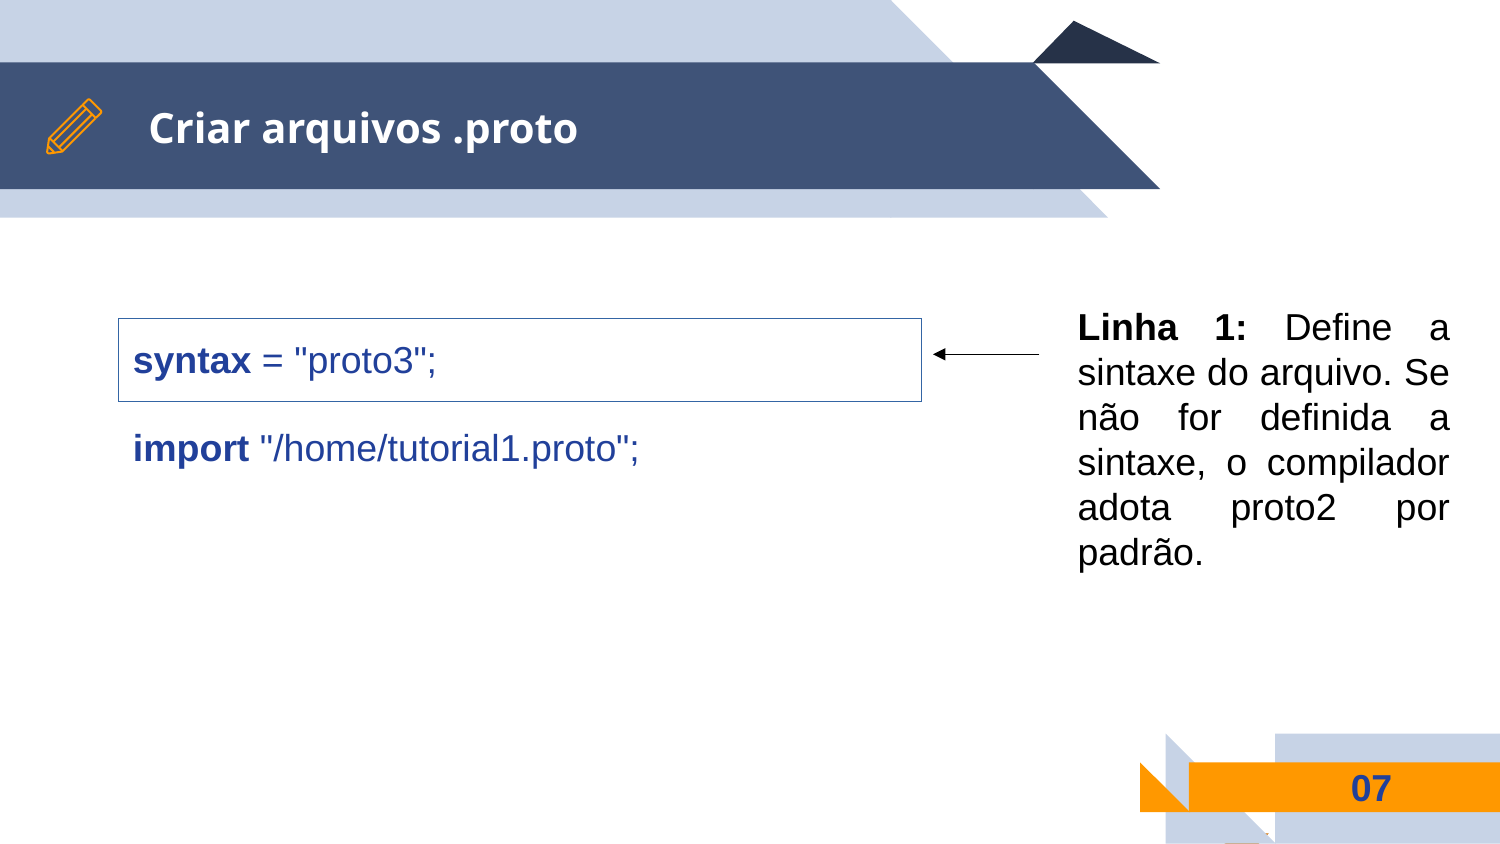

Criar arquivos .proto
import "/home/tutorial1.proto";
Linha 1: Define a sintaxe do arquivo. Se não for definida a sintaxe, o compilador adota proto2 por padrão.
syntax = "proto3";
07